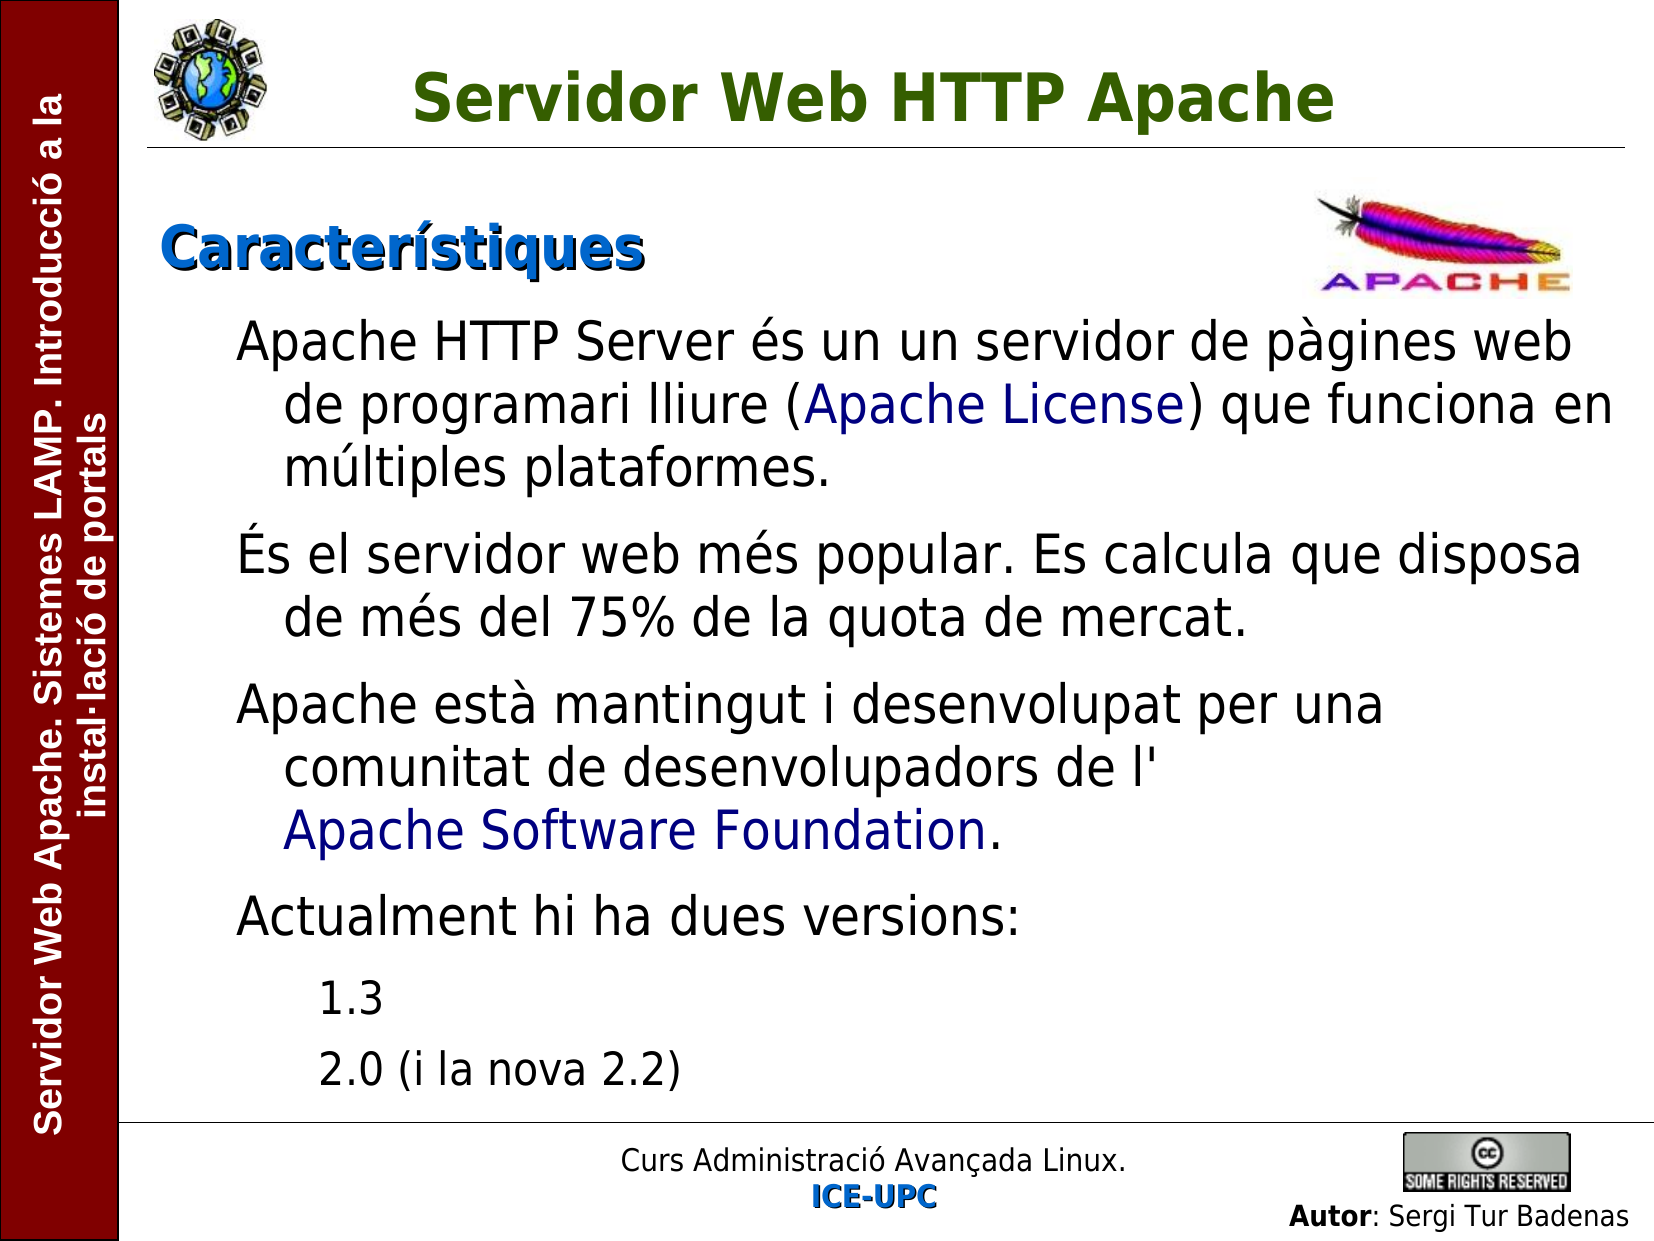

# Servidor Web HTTP Apache
Característiques
Apache HTTP Server és un un servidor de pàgines web de programari lliure (Apache License) que funciona en múltiples plataformes.
És el servidor web més popular. Es calcula que disposa de més del 75% de la quota de mercat.
Apache està mantingut i desenvolupat per una comunitat de desenvolupadors de l'Apache Software Foundation.
Actualment hi ha dues versions:
1.3
2.0 (i la nova 2.2)